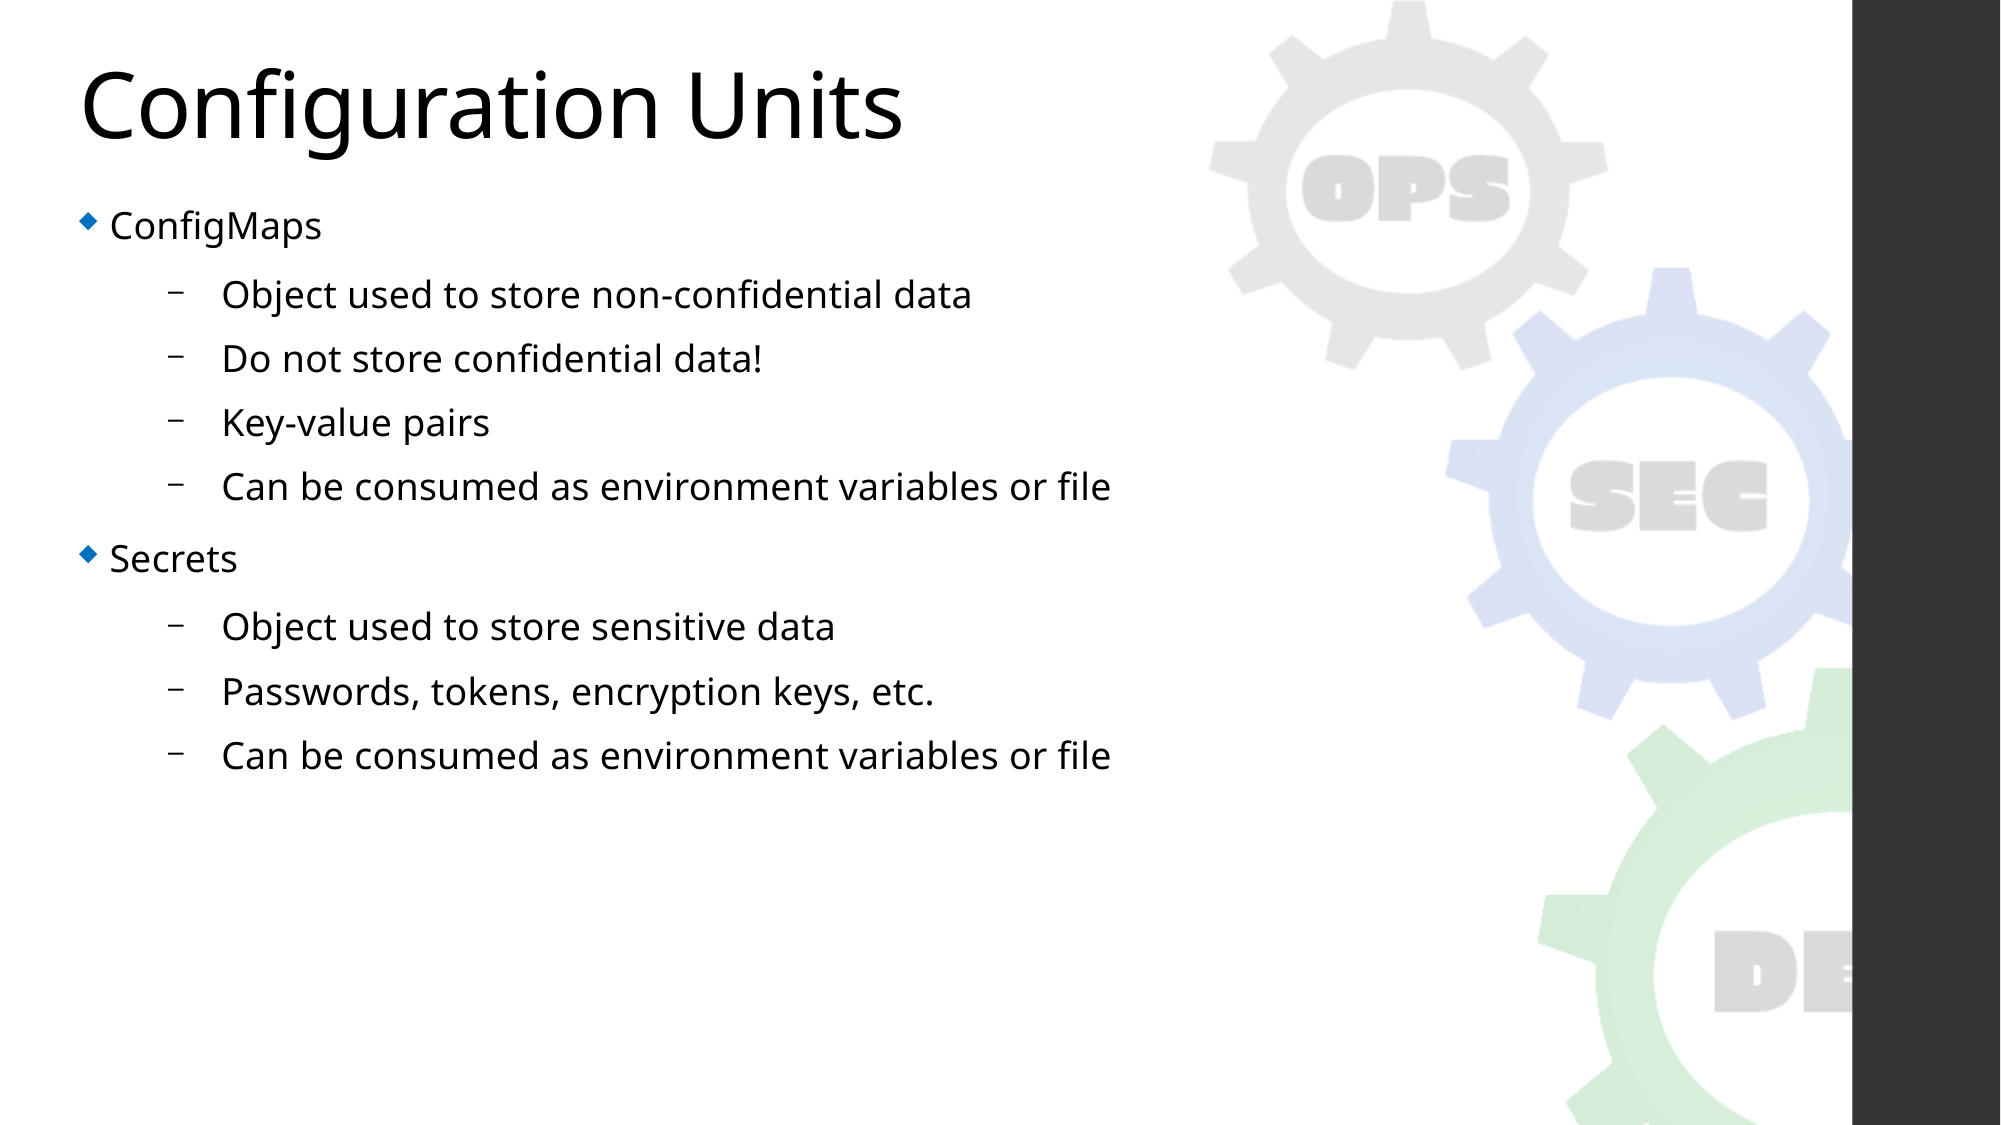

# Configuration Units
ConfigMaps
Object used to store non-confidential data
Do not store confidential data!
Key-value pairs
Can be consumed as environment variables or file
Secrets
Object used to store sensitive data
Passwords, tokens, encryption keys, etc.
Can be consumed as environment variables or file